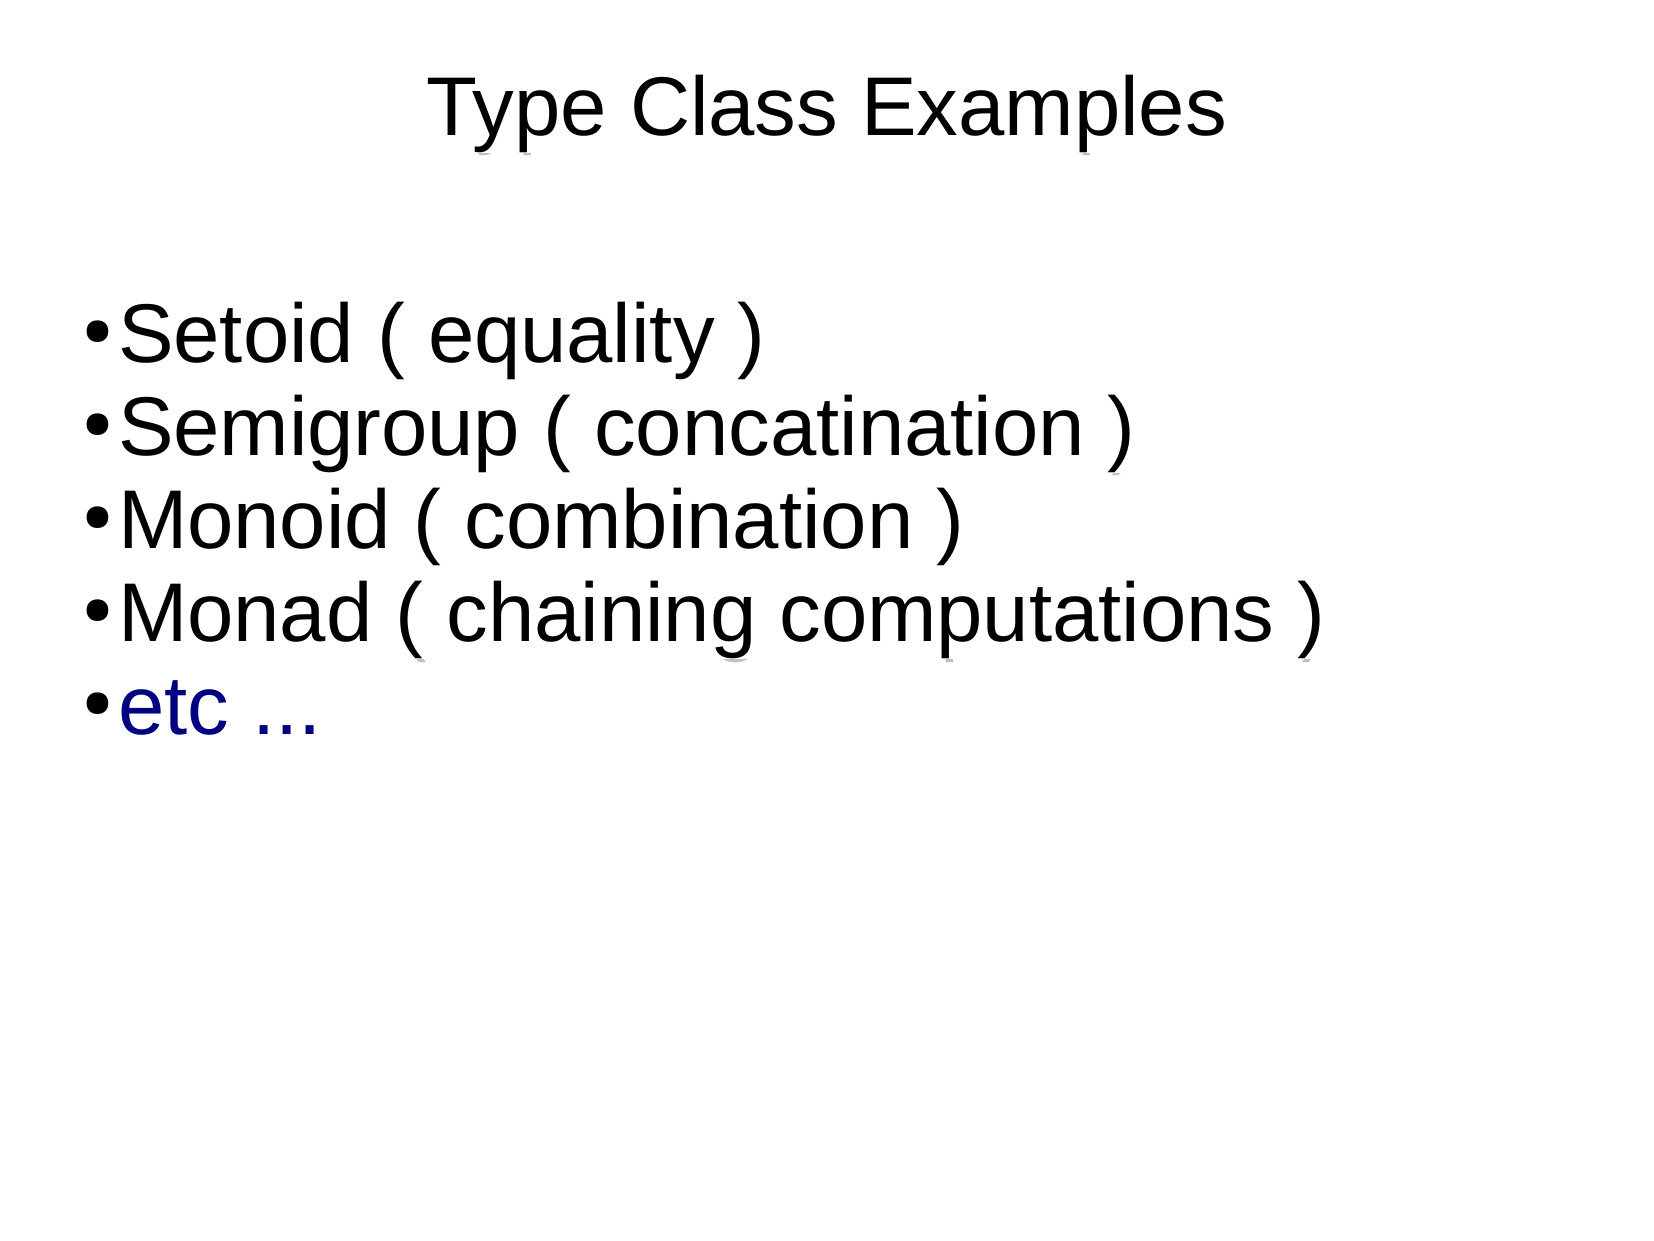

Type Class Examples
# Setoid ( equality )
Semigroup ( concatination )
Monoid ( combination )
Monad ( chaining computations )
etc ...